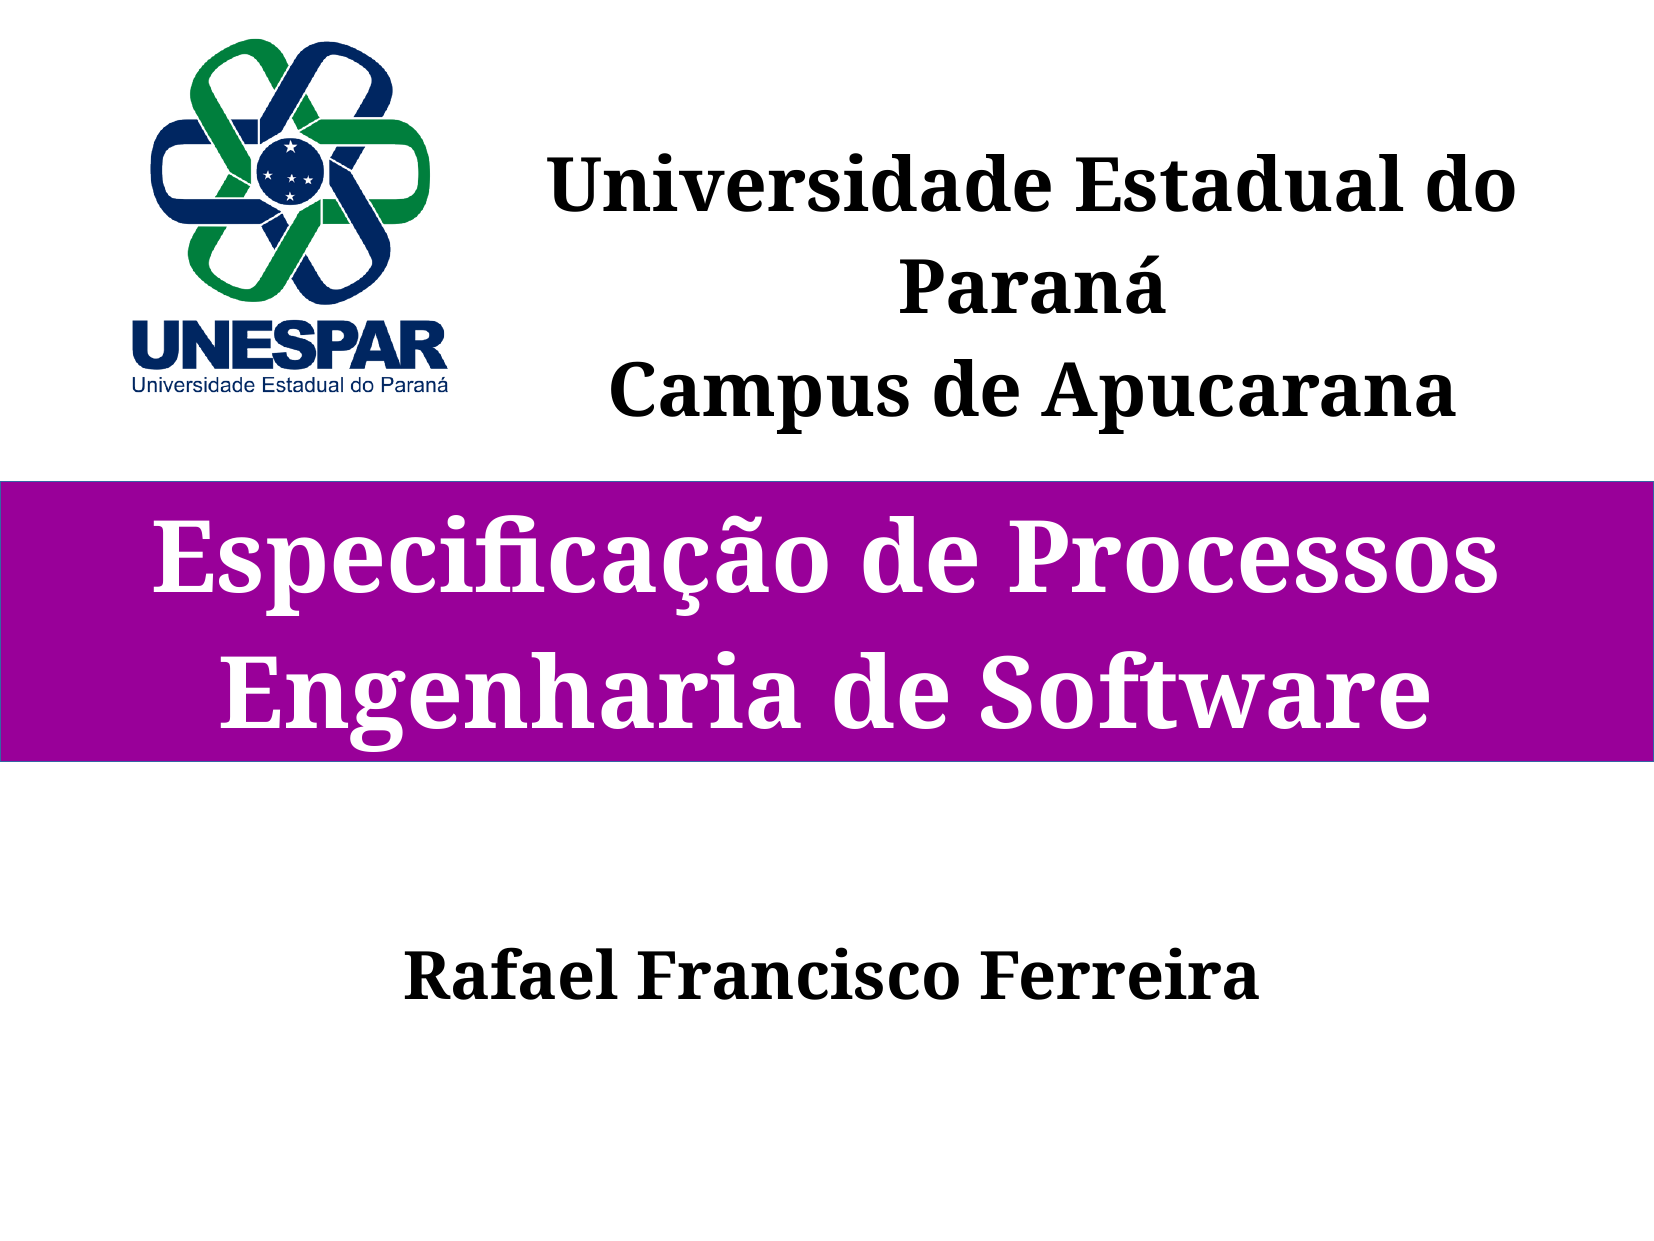

Universidade Estadual do Paraná
Campus de Apucarana
Especificação de Processos
Engenharia de Software
Rafael Francisco Ferreira